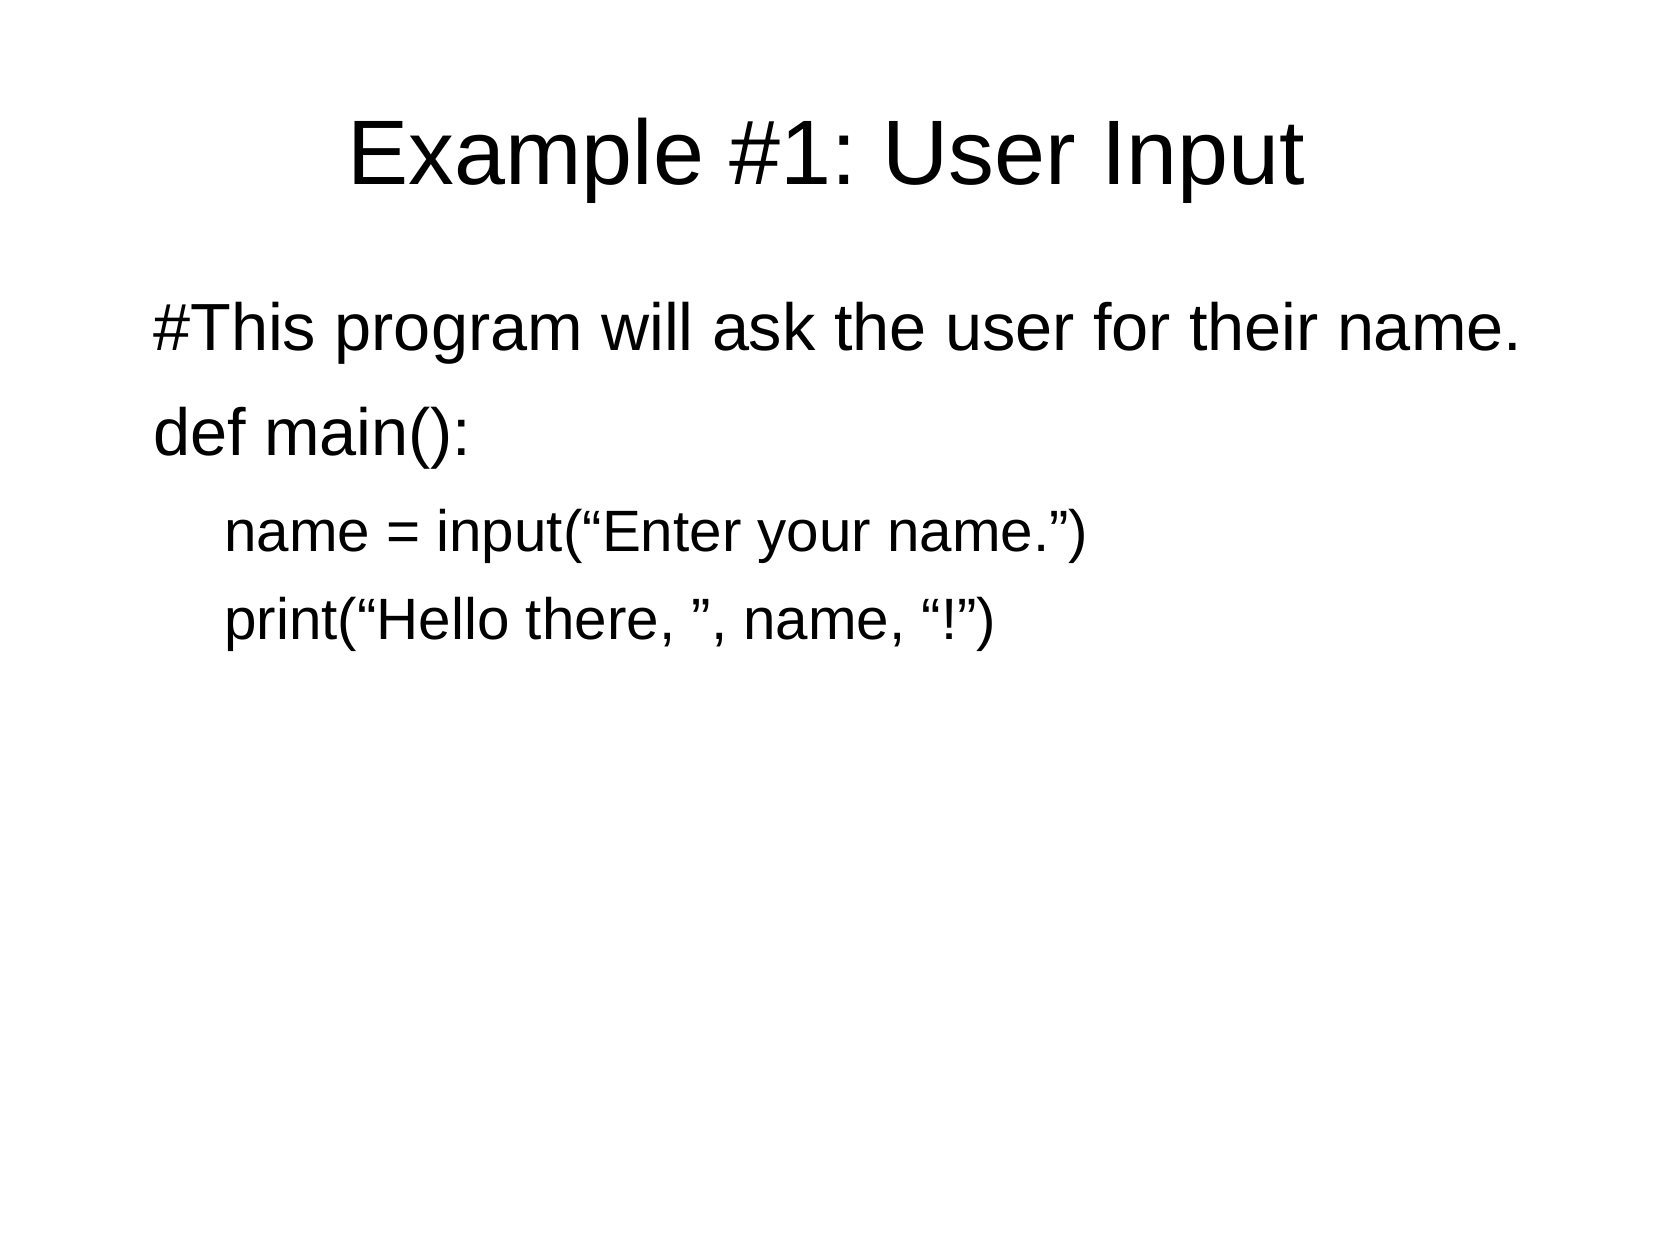

# Example #1: User Input
#This program will ask the user for their name.
def main():
name = input(“Enter your name.”)
print(“Hello there, ”, name, “!”)